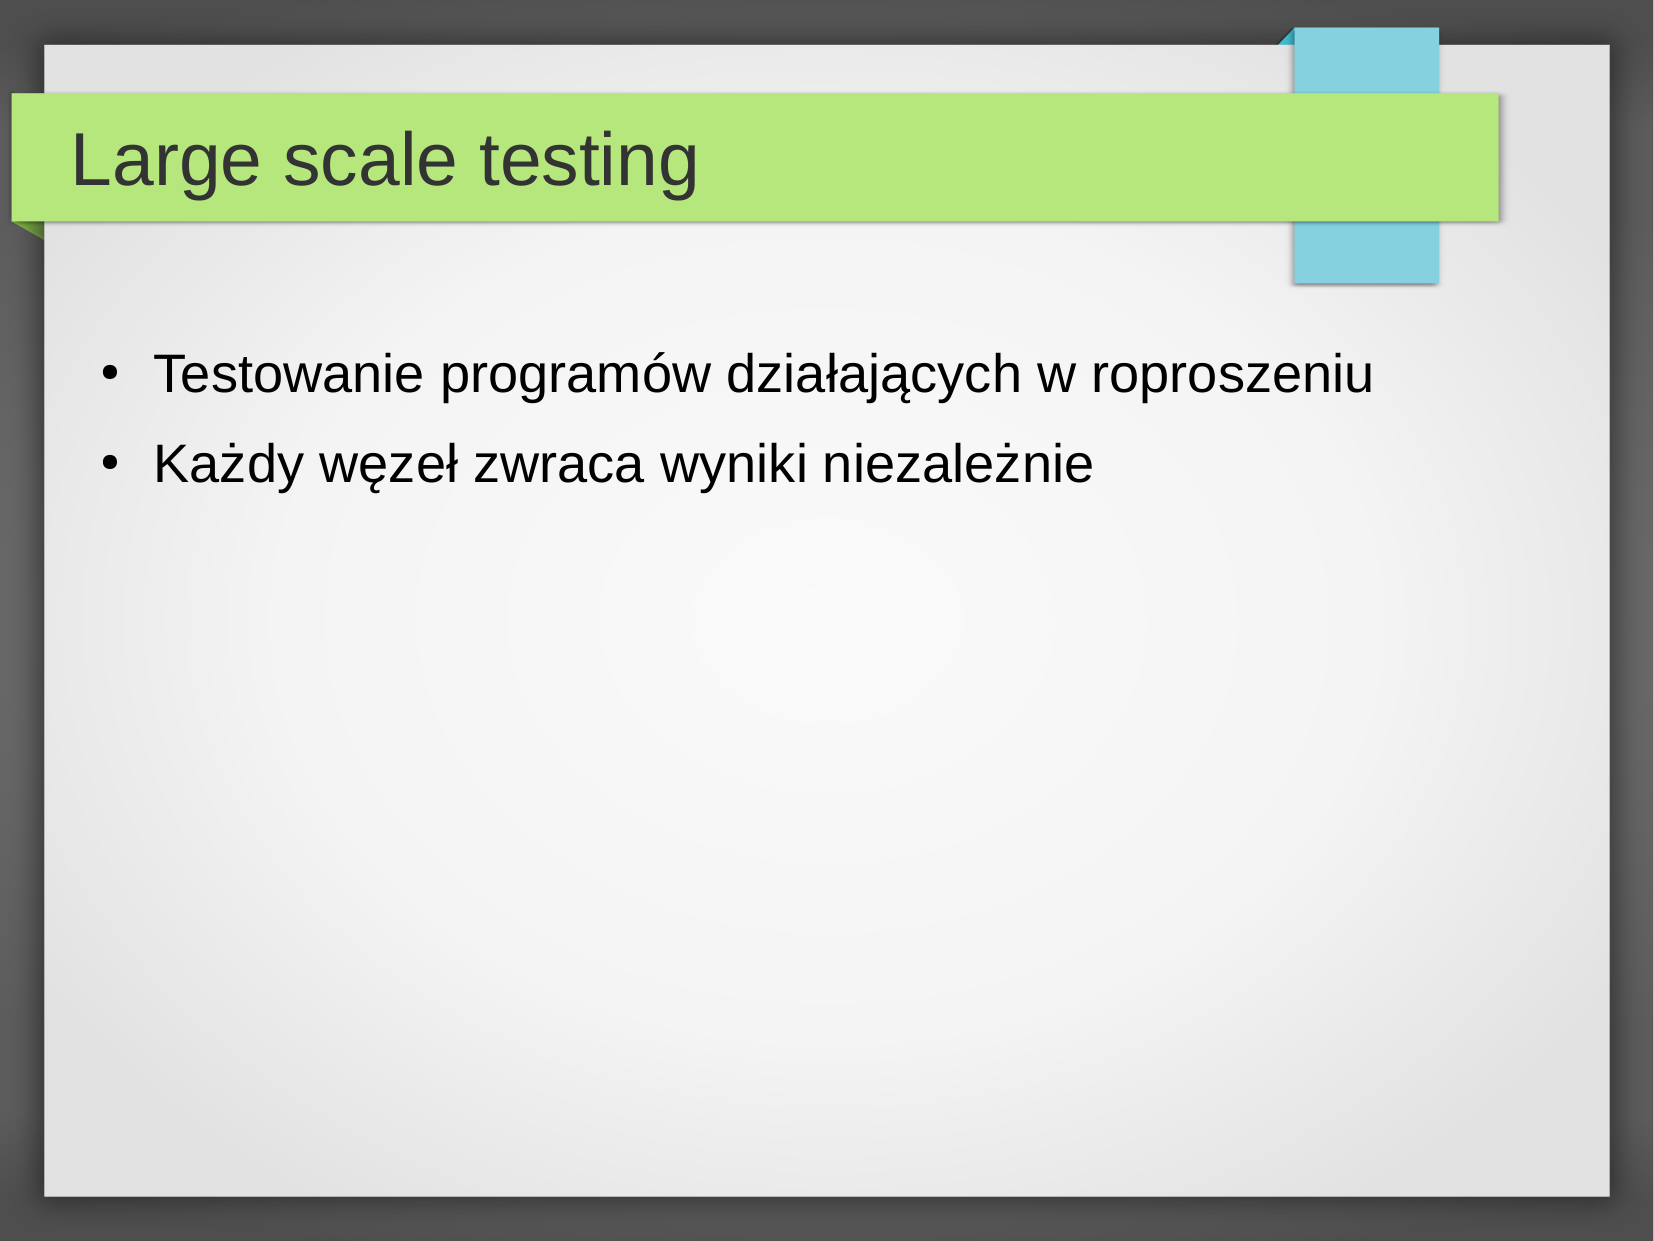

# Large scale testing
Testowanie programów działających w roproszeniu
Każdy węzeł zwraca wyniki niezależnie